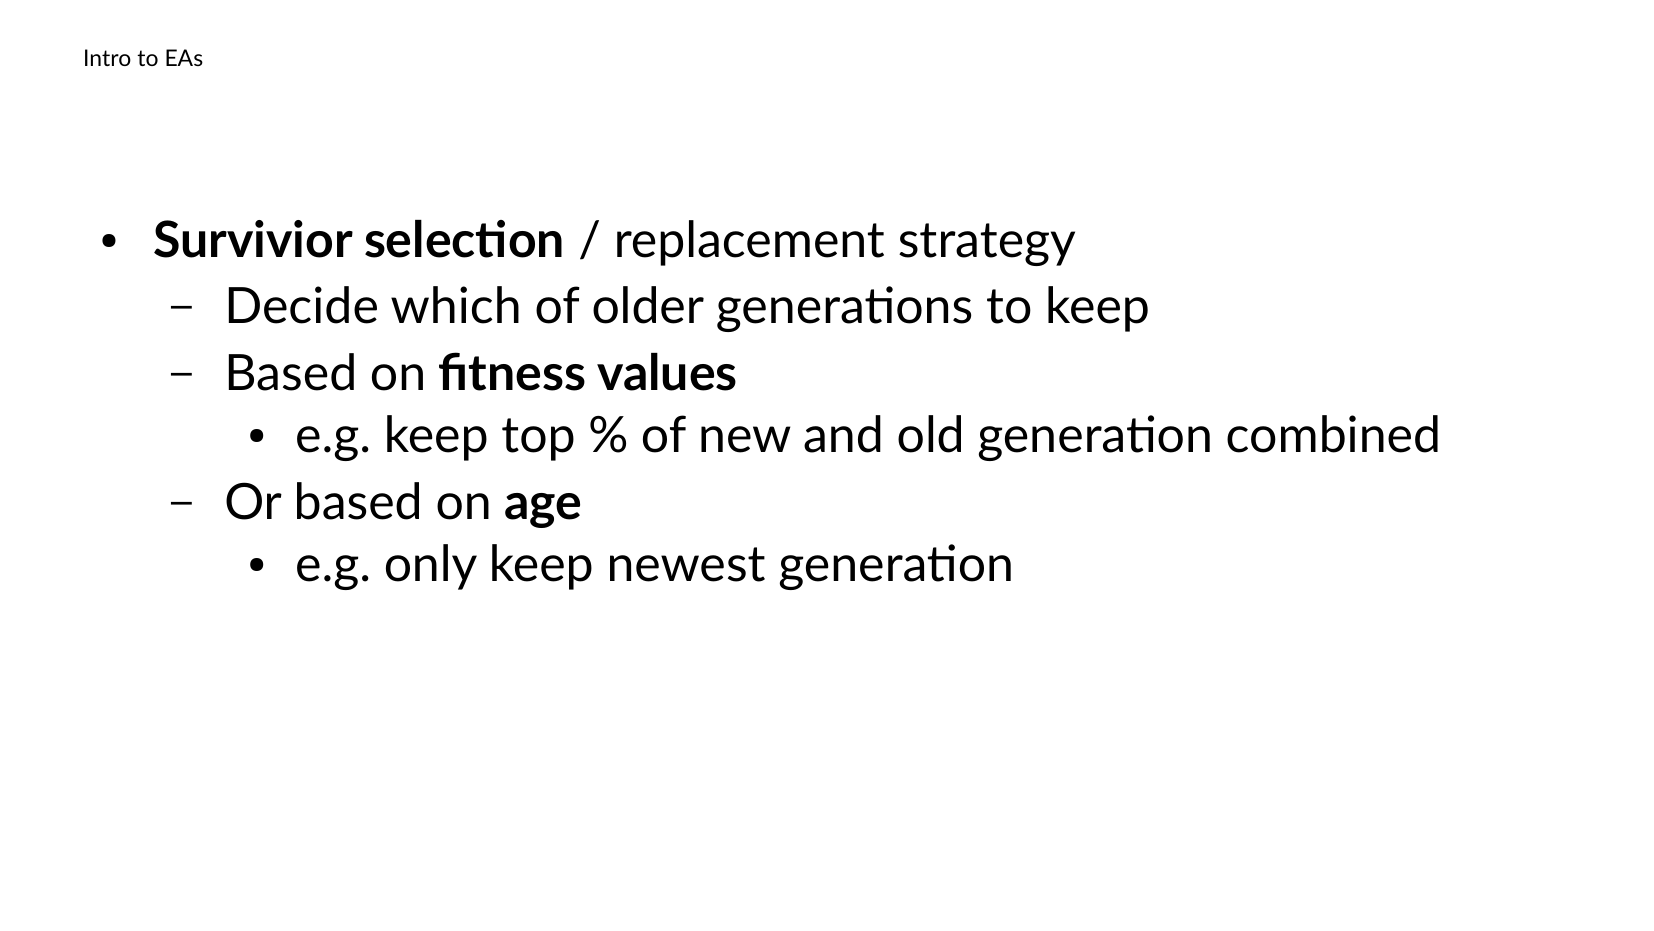

# Intro to EAs
Survivior selection / replacement strategy
Decide which of older generations to keep
Based on fitness values
e.g. keep top % of new and old generation combined
Or based on age
e.g. only keep newest generation